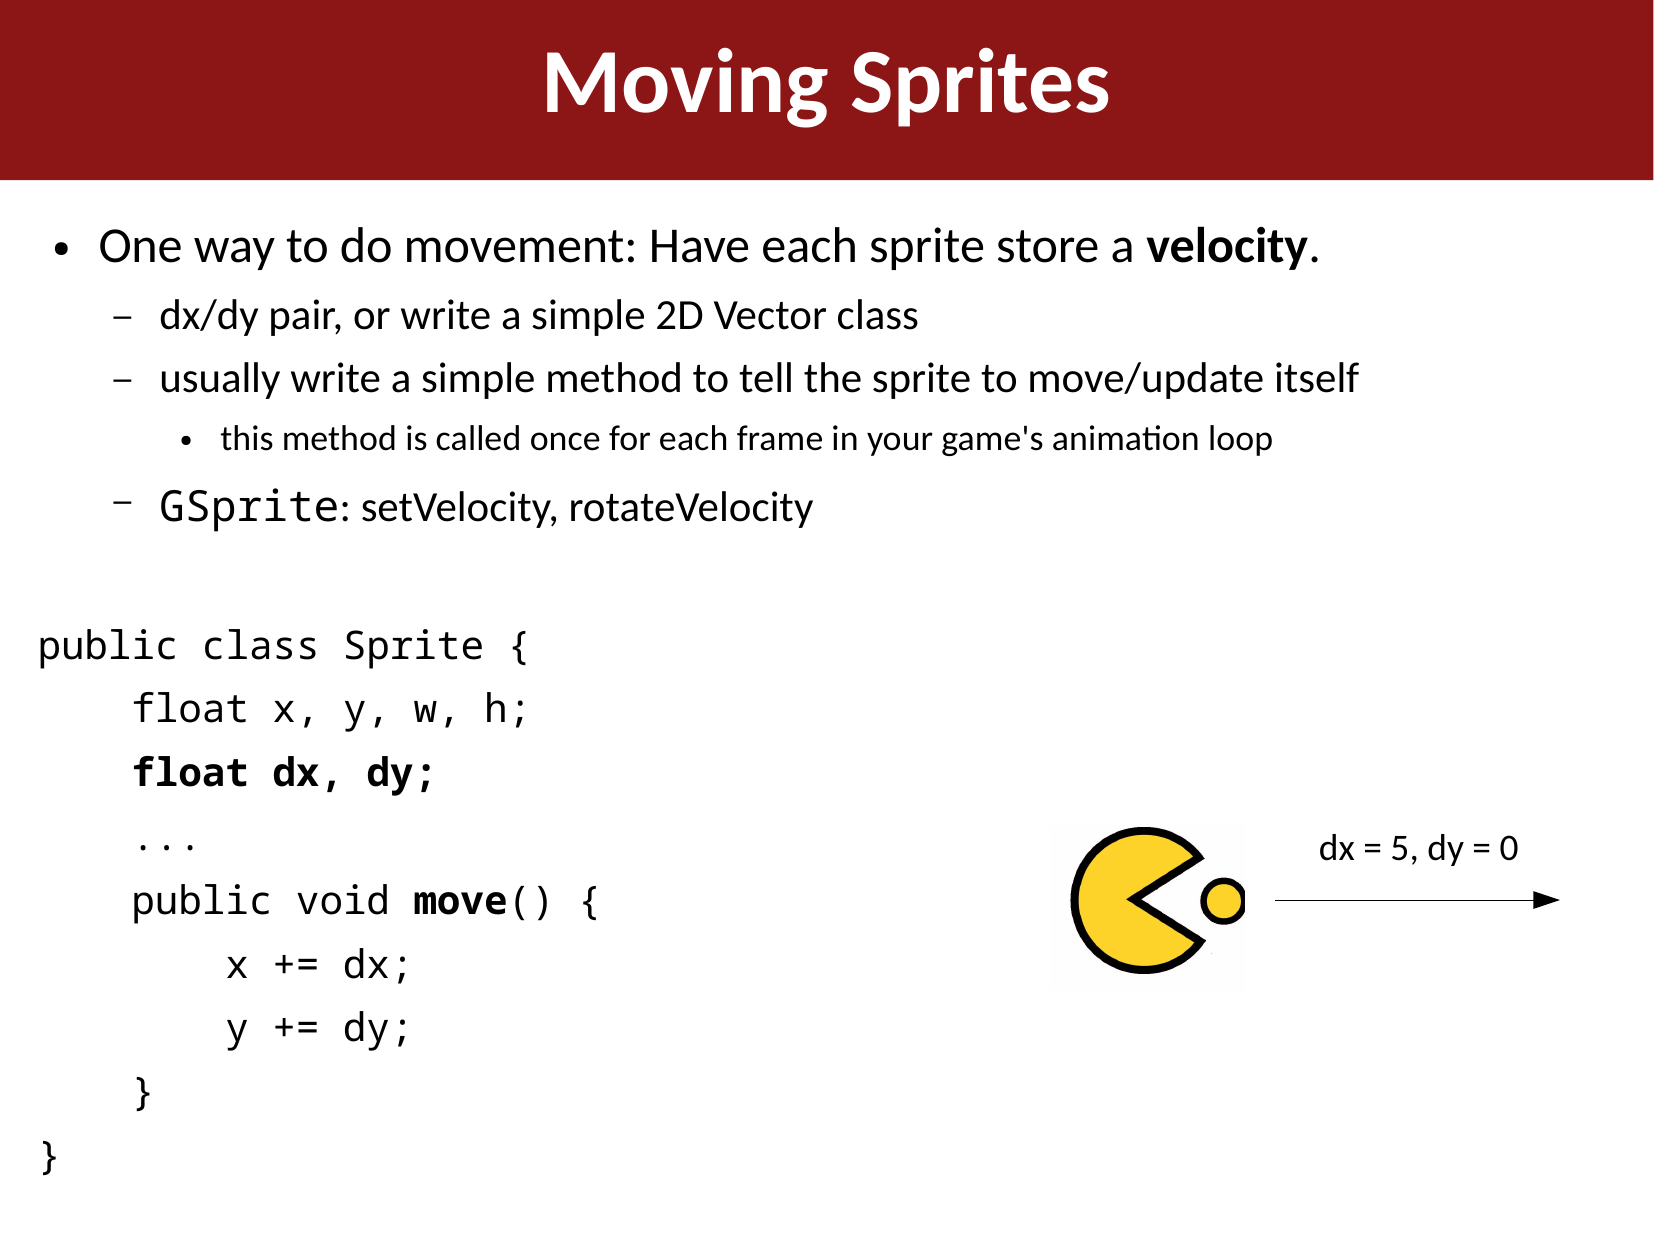

# Moving Sprites
One way to do movement: Have each sprite store a velocity.
dx/dy pair, or write a simple 2D Vector class
usually write a simple method to tell the sprite to move/update itself
this method is called once for each frame in your game's animation loop
GSprite: setVelocity, rotateVelocity
public class Sprite {
 float x, y, w, h;
 float dx, dy;
 ...
 public void move() {
 x += dx;
 y += dy;
 }
}
dx = 5, dy = 0